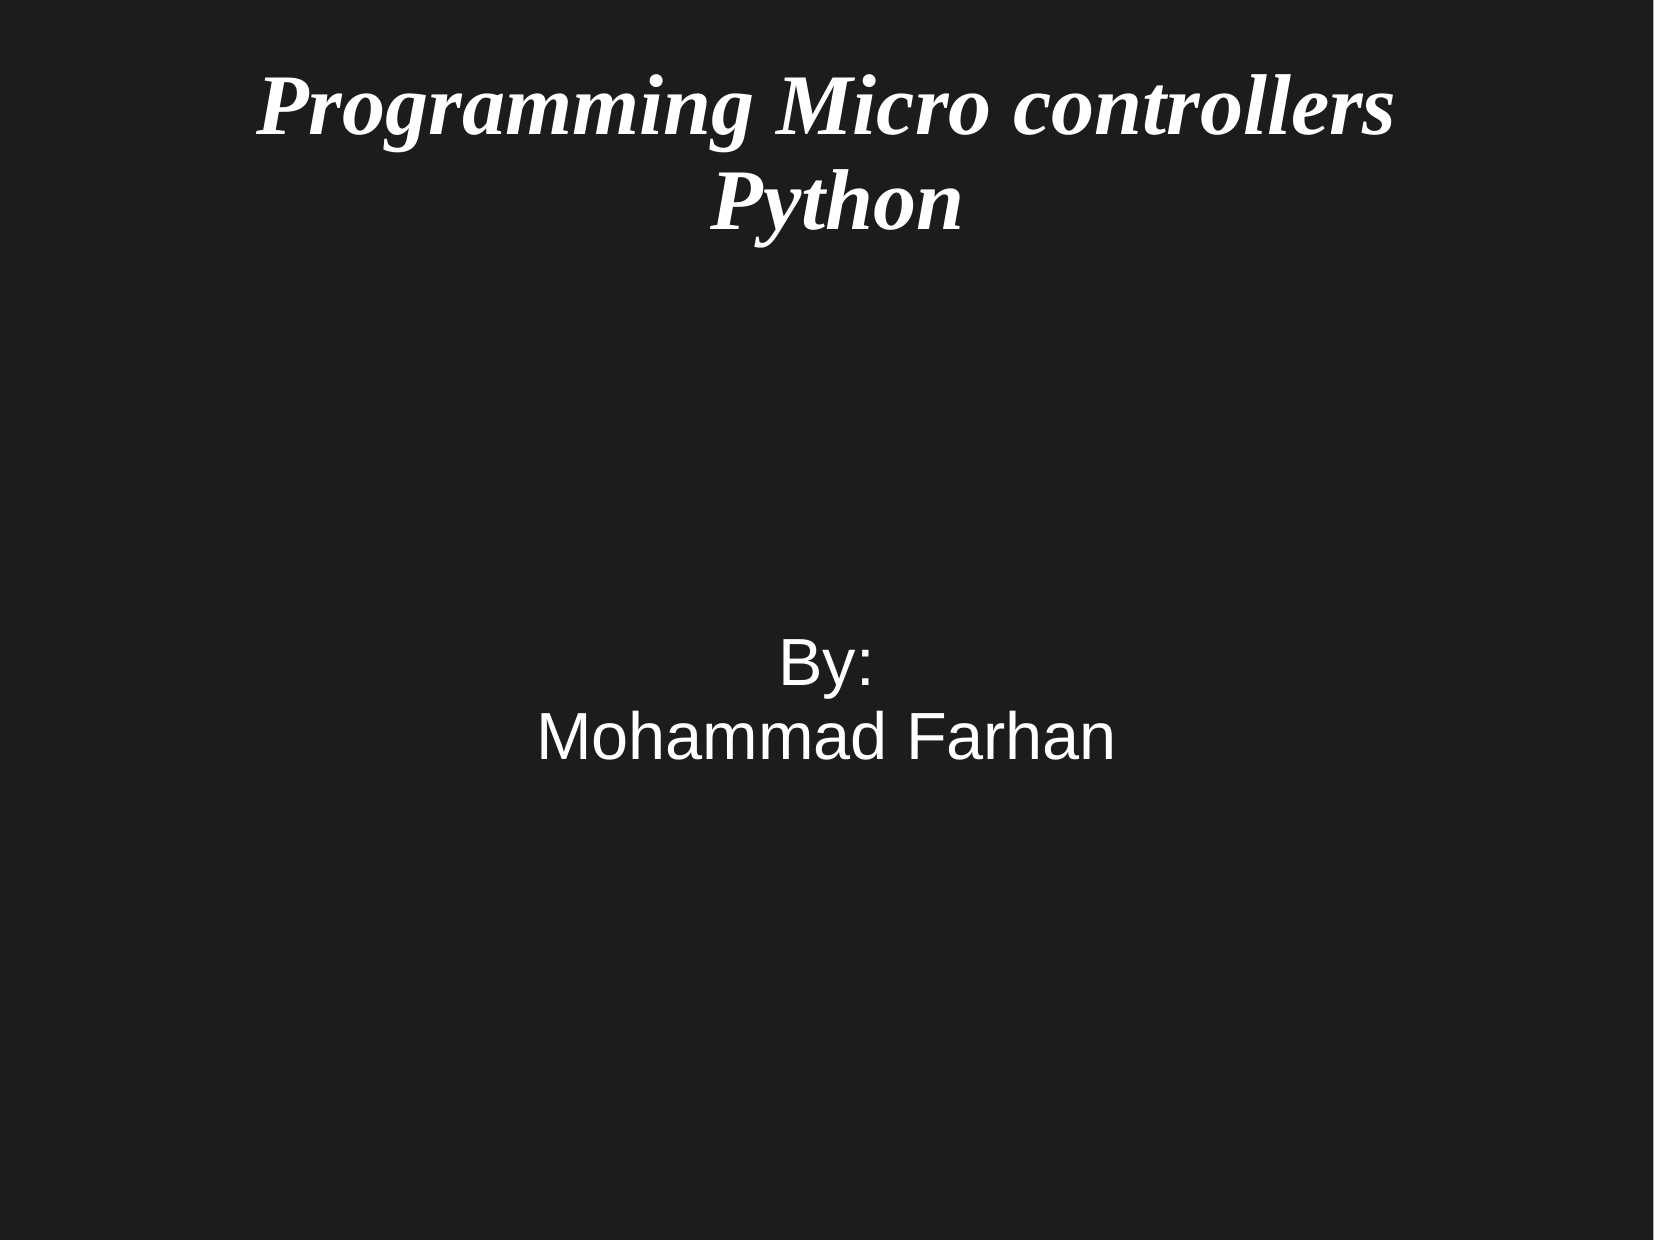

# Programming Micro controllers Python
By:
Mohammad Farhan